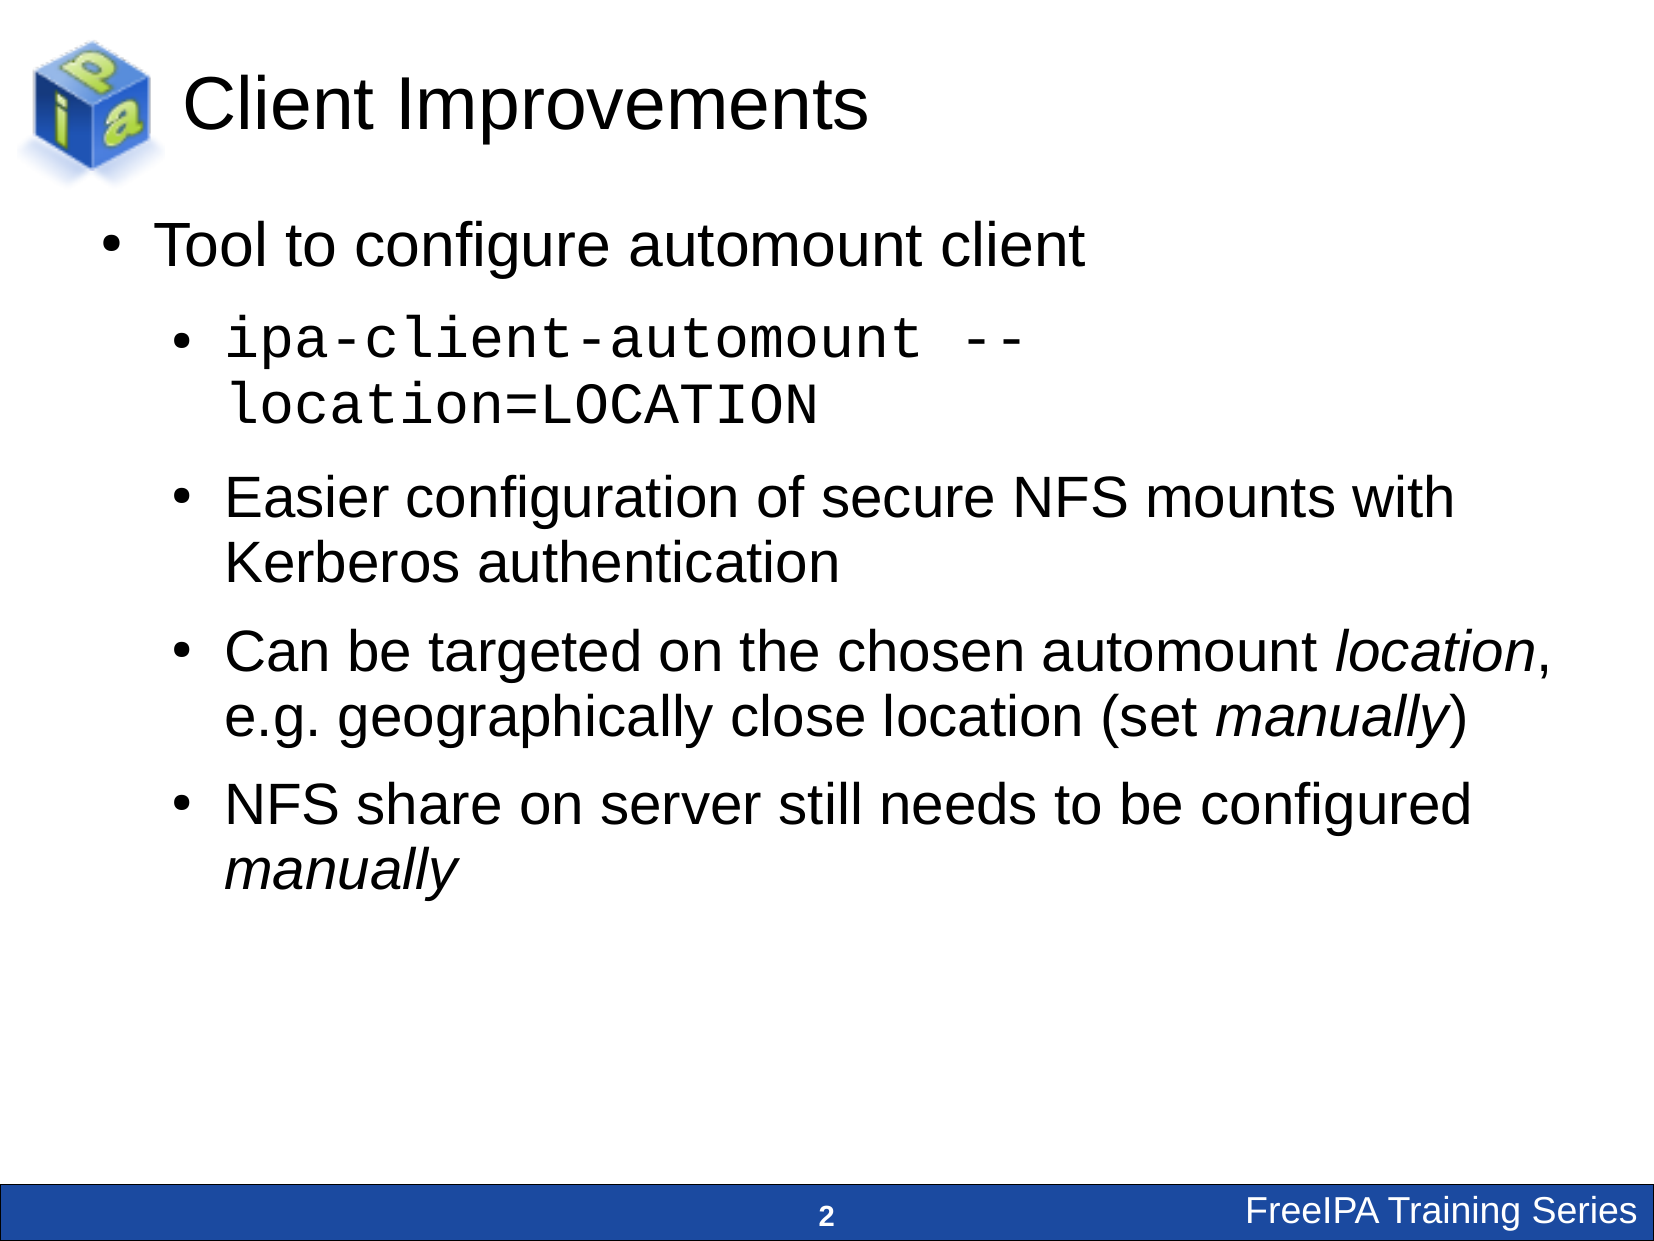

# Client Improvements
Tool to configure automount client
ipa-client-automount --location=LOCATION
Easier configuration of secure NFS mounts with Kerberos authentication
Can be targeted on the chosen automount location, e.g. geographically close location (set manually)
NFS share on server still needs to be configured manually
2